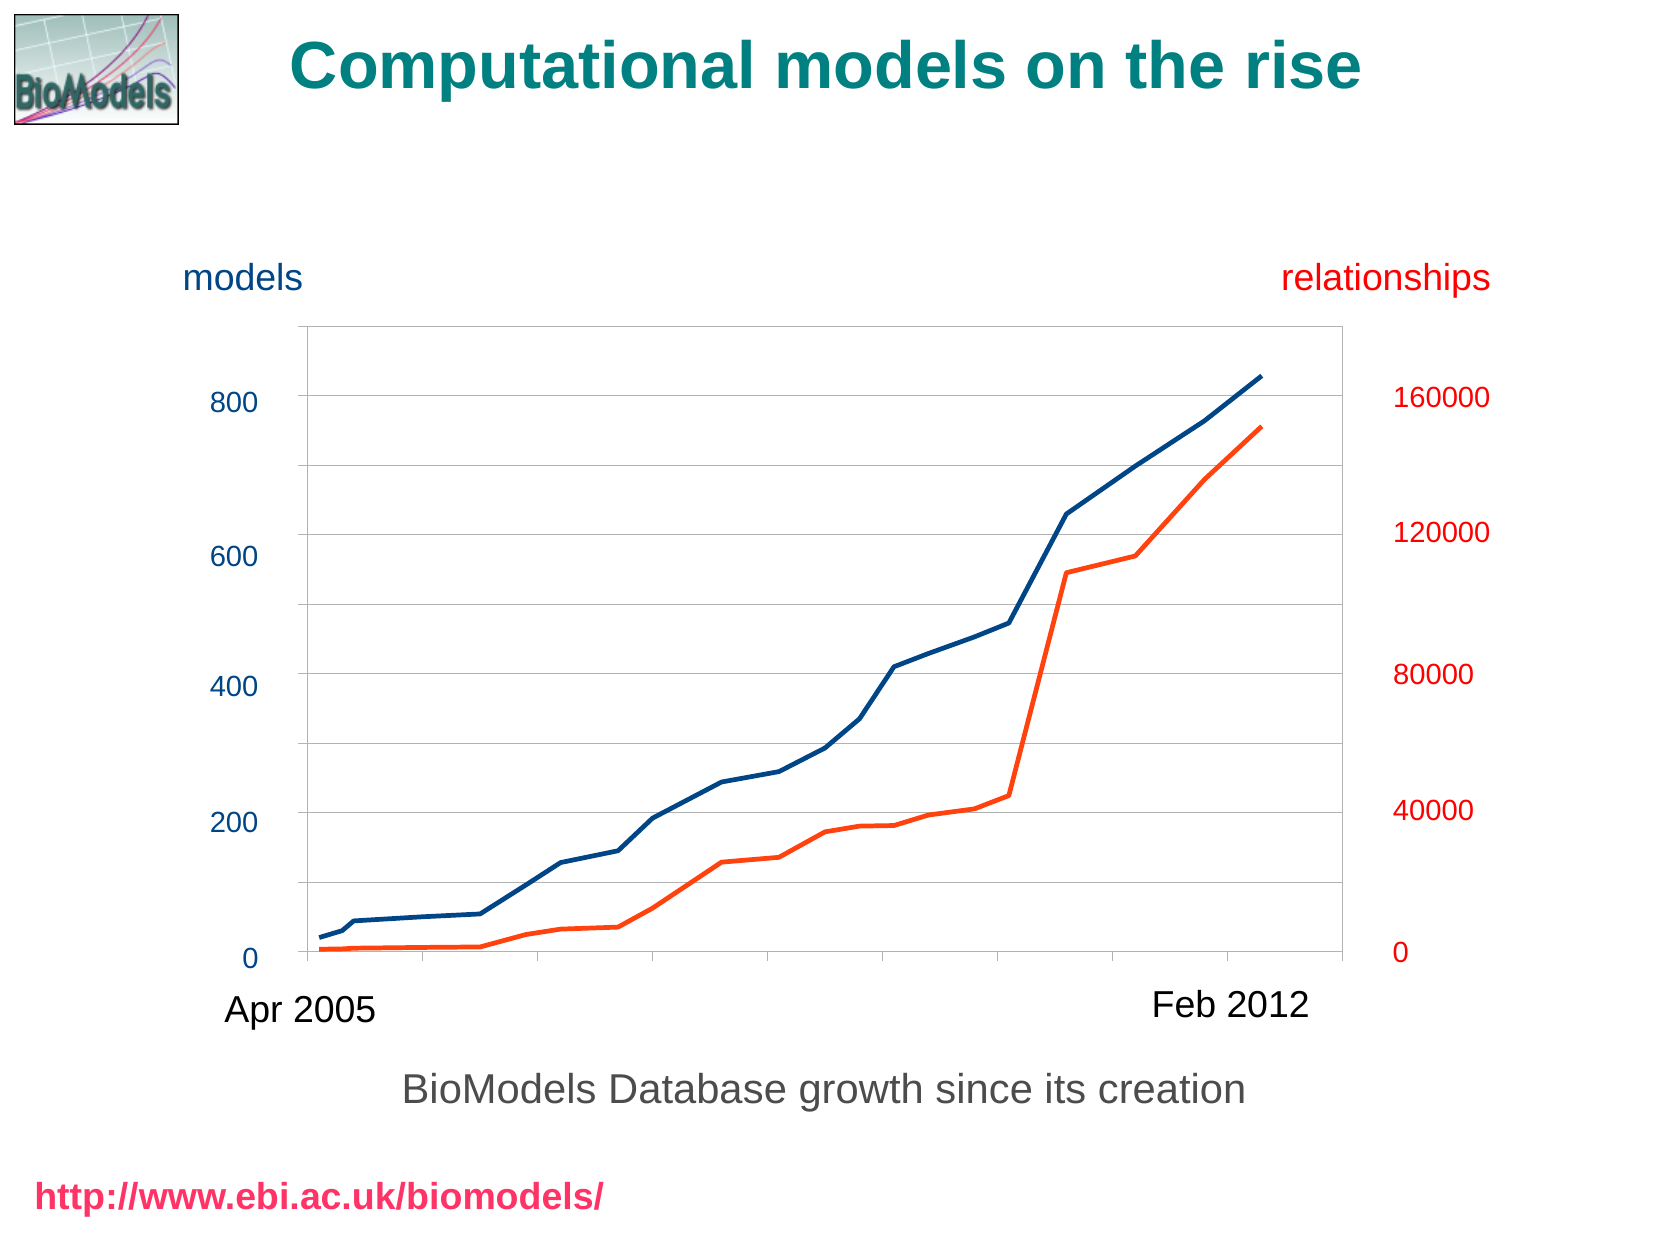

# Computational models on the rise
### Chart
| Category | models | Rel/200 |
|---|---|---|models
relationships
160000
800
120000
600
80000
400
40000
200
0
0
Feb 2012
Apr 2005
BioModels Database growth since its creation
http://www.ebi.ac.uk/biomodels/